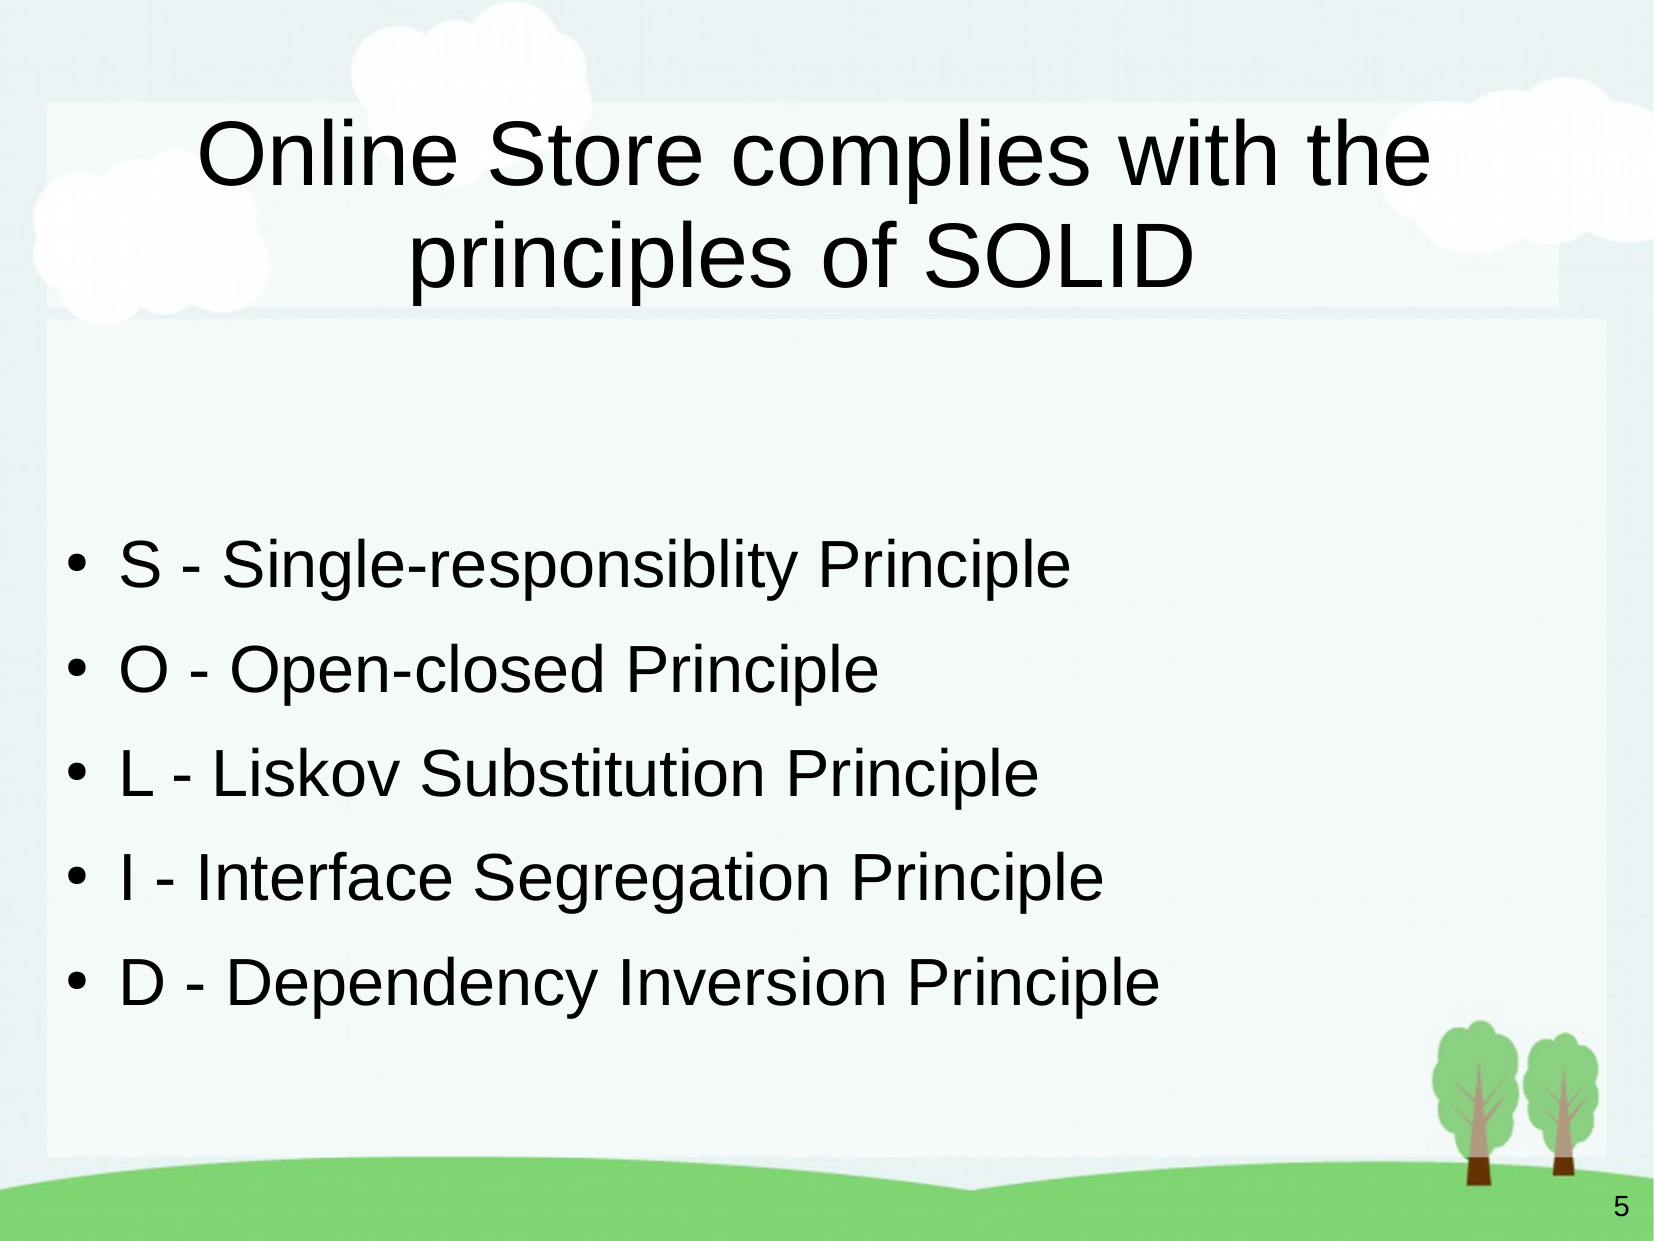

# Online Store complies with the principles of SOLID
S - Single-responsiblity Principle
O - Open-closed Principle
L - Liskov Substitution Principle
I - Interface Segregation Principle
D - Dependency Inversion Principle
5